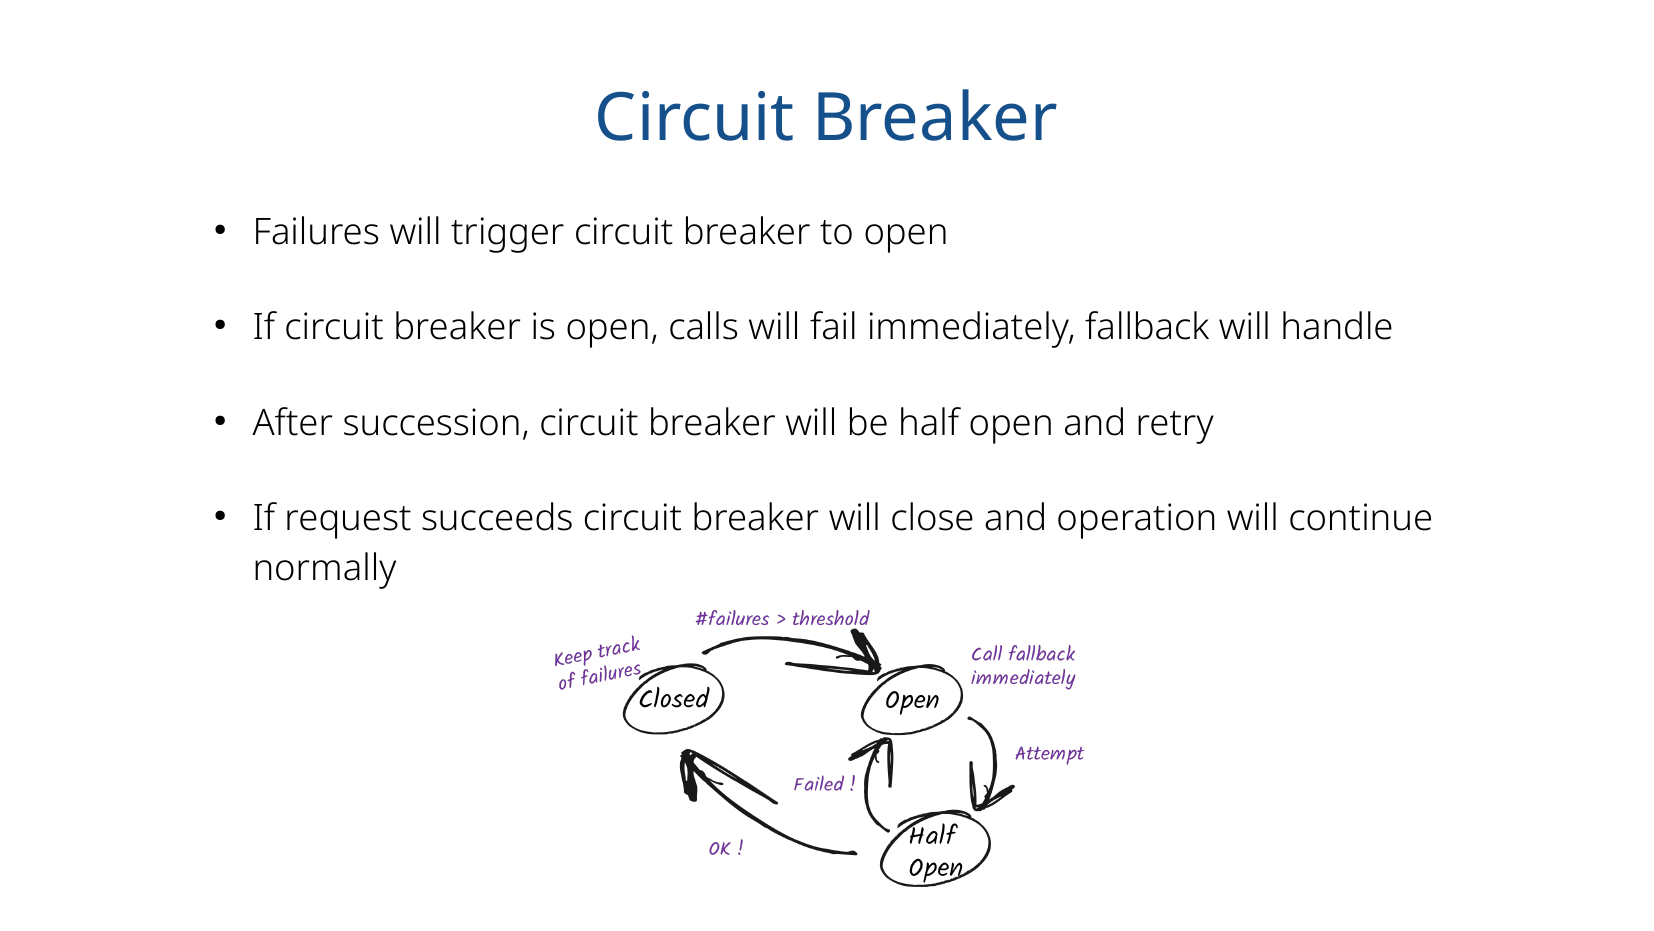

# Circuit Breaker
Failures will trigger circuit breaker to open
If circuit breaker is open, calls will fail immediately, fallback will handle
After succession, circuit breaker will be half open and retry
If request succeeds circuit breaker will close and operation will continue normally